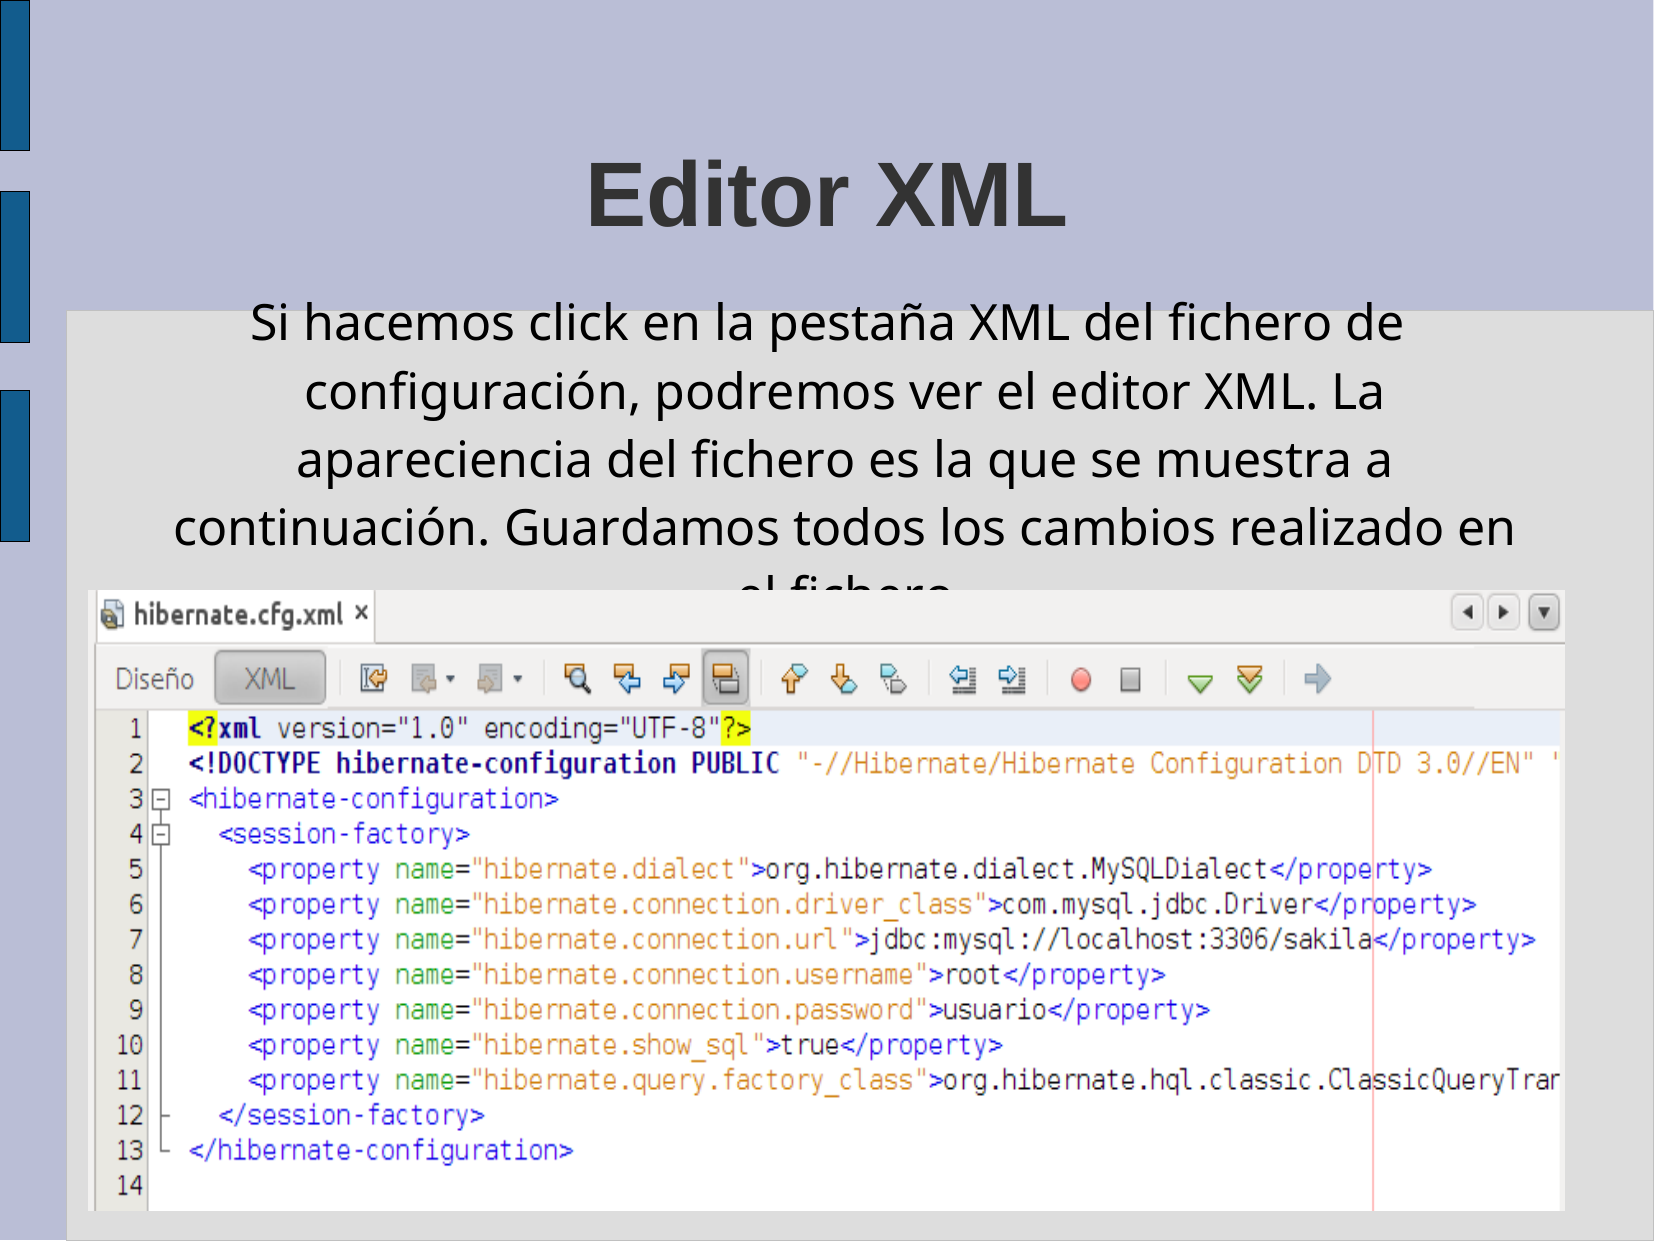

# Editor XML
Si hacemos click en la pestaña XML del fichero de configuración, podremos ver el editor XML. La apareciencia del fichero es la que se muestra a continuación. Guardamos todos los cambios realizado en el fichero